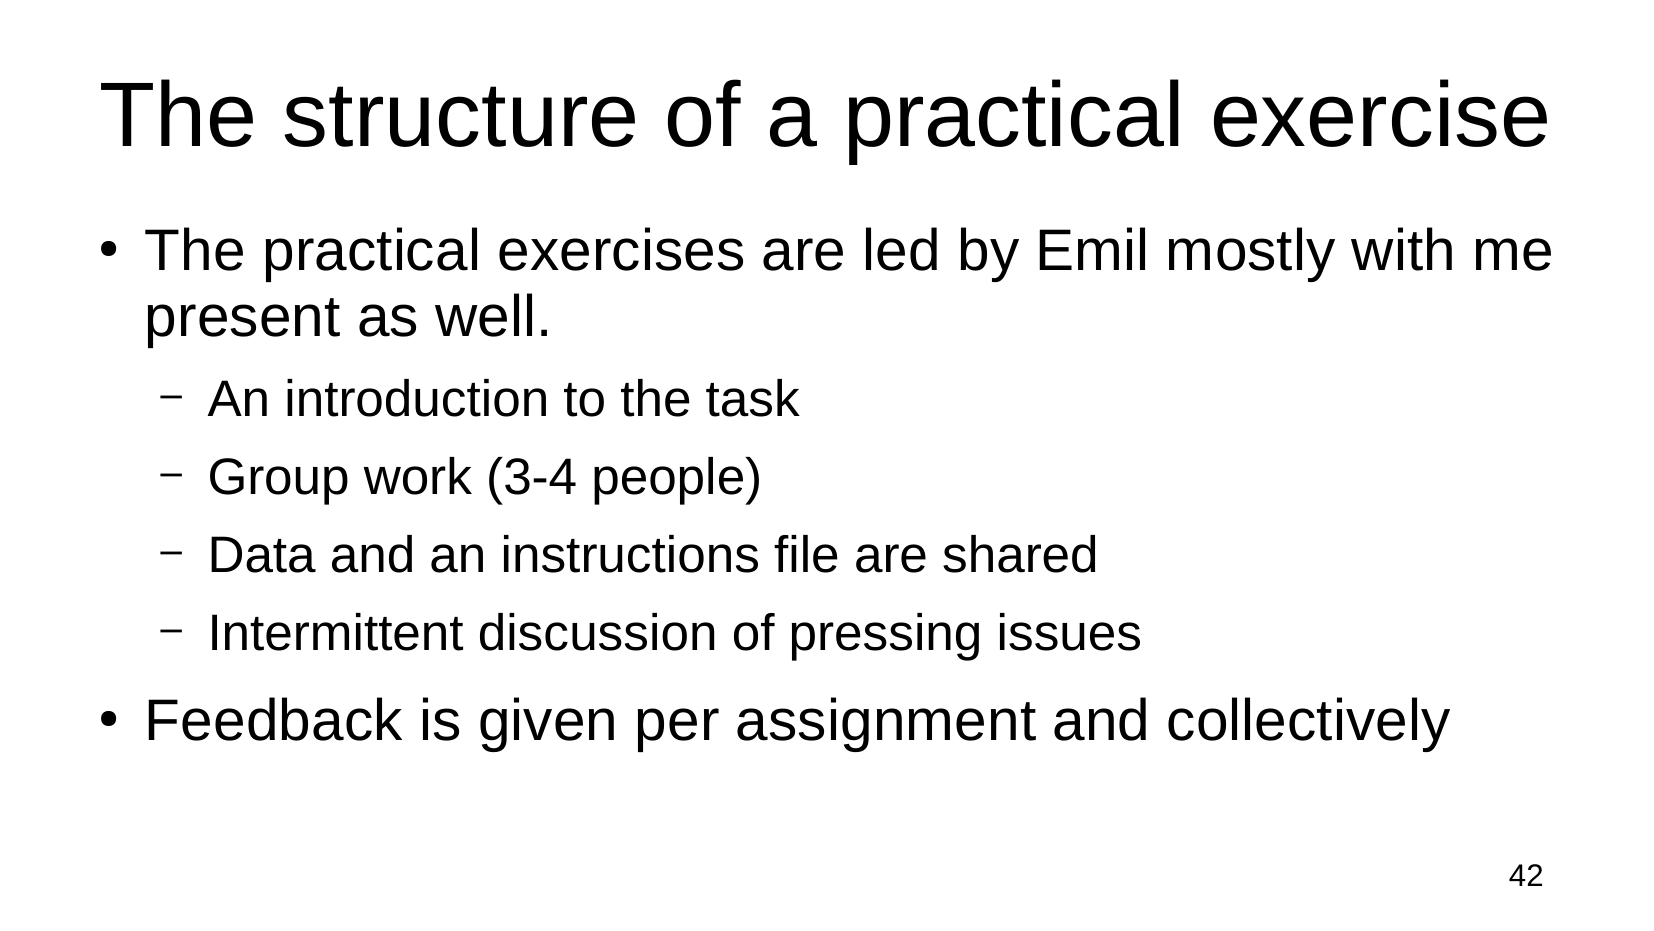

# The structure of a practical exercise
The practical exercises are led by Emil mostly with me present as well.
An introduction to the task
Group work (3-4 people)
Data and an instructions file are shared
Intermittent discussion of pressing issues
Feedback is given per assignment and collectively